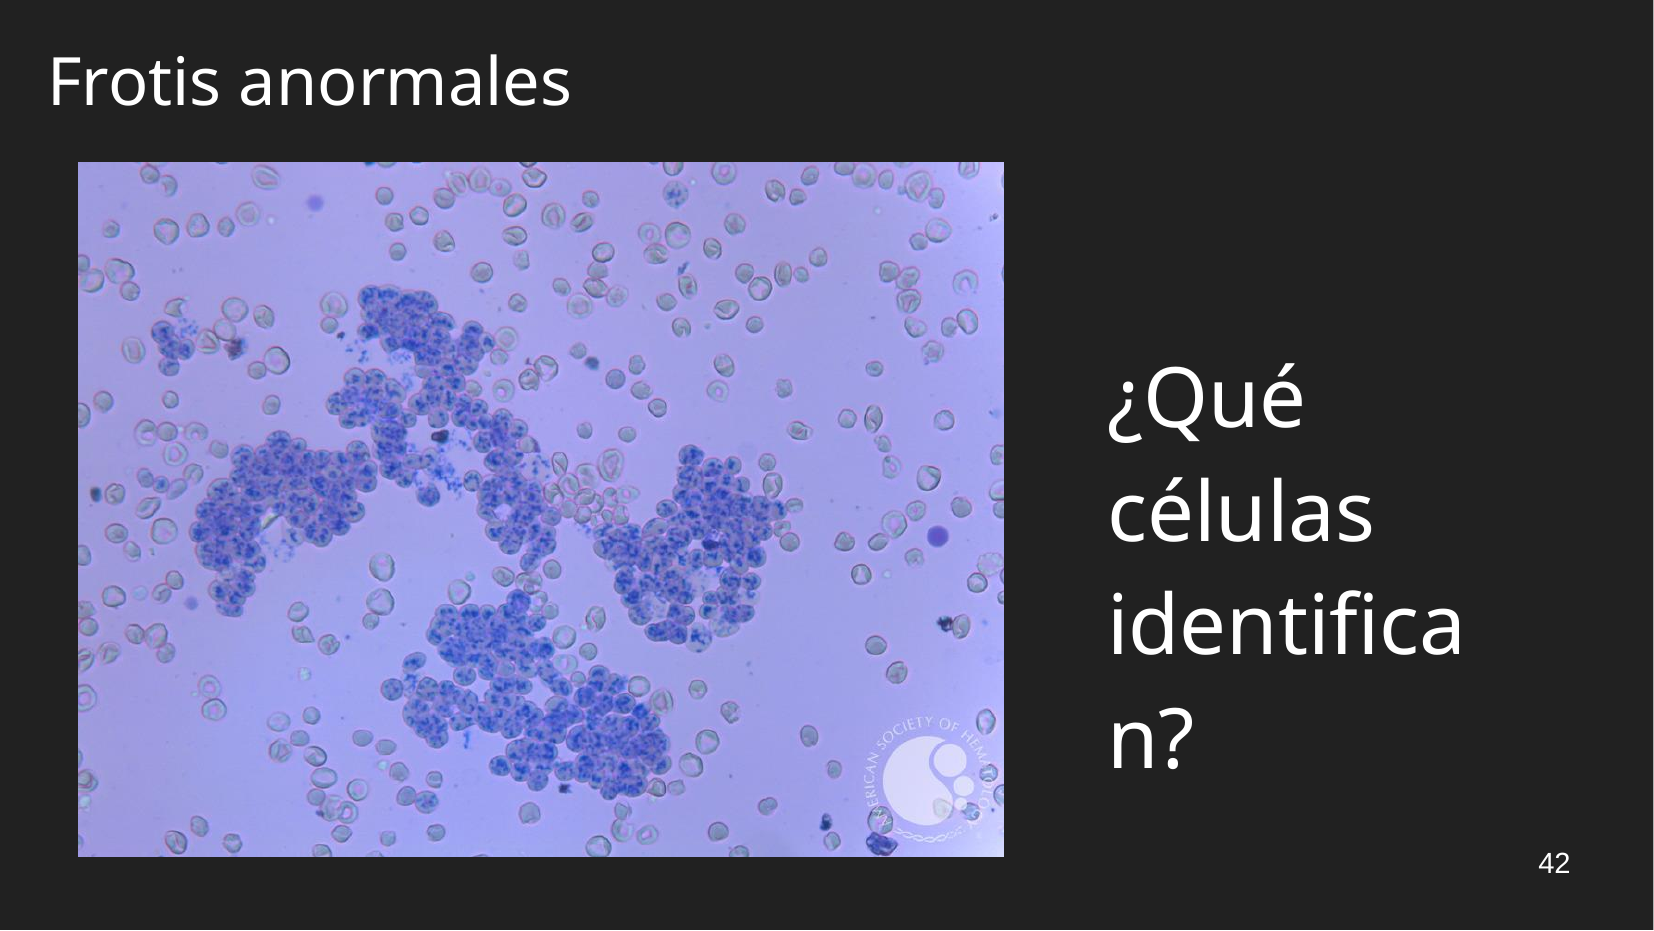

# Frotis anormales
¿Qué células identifican?
42